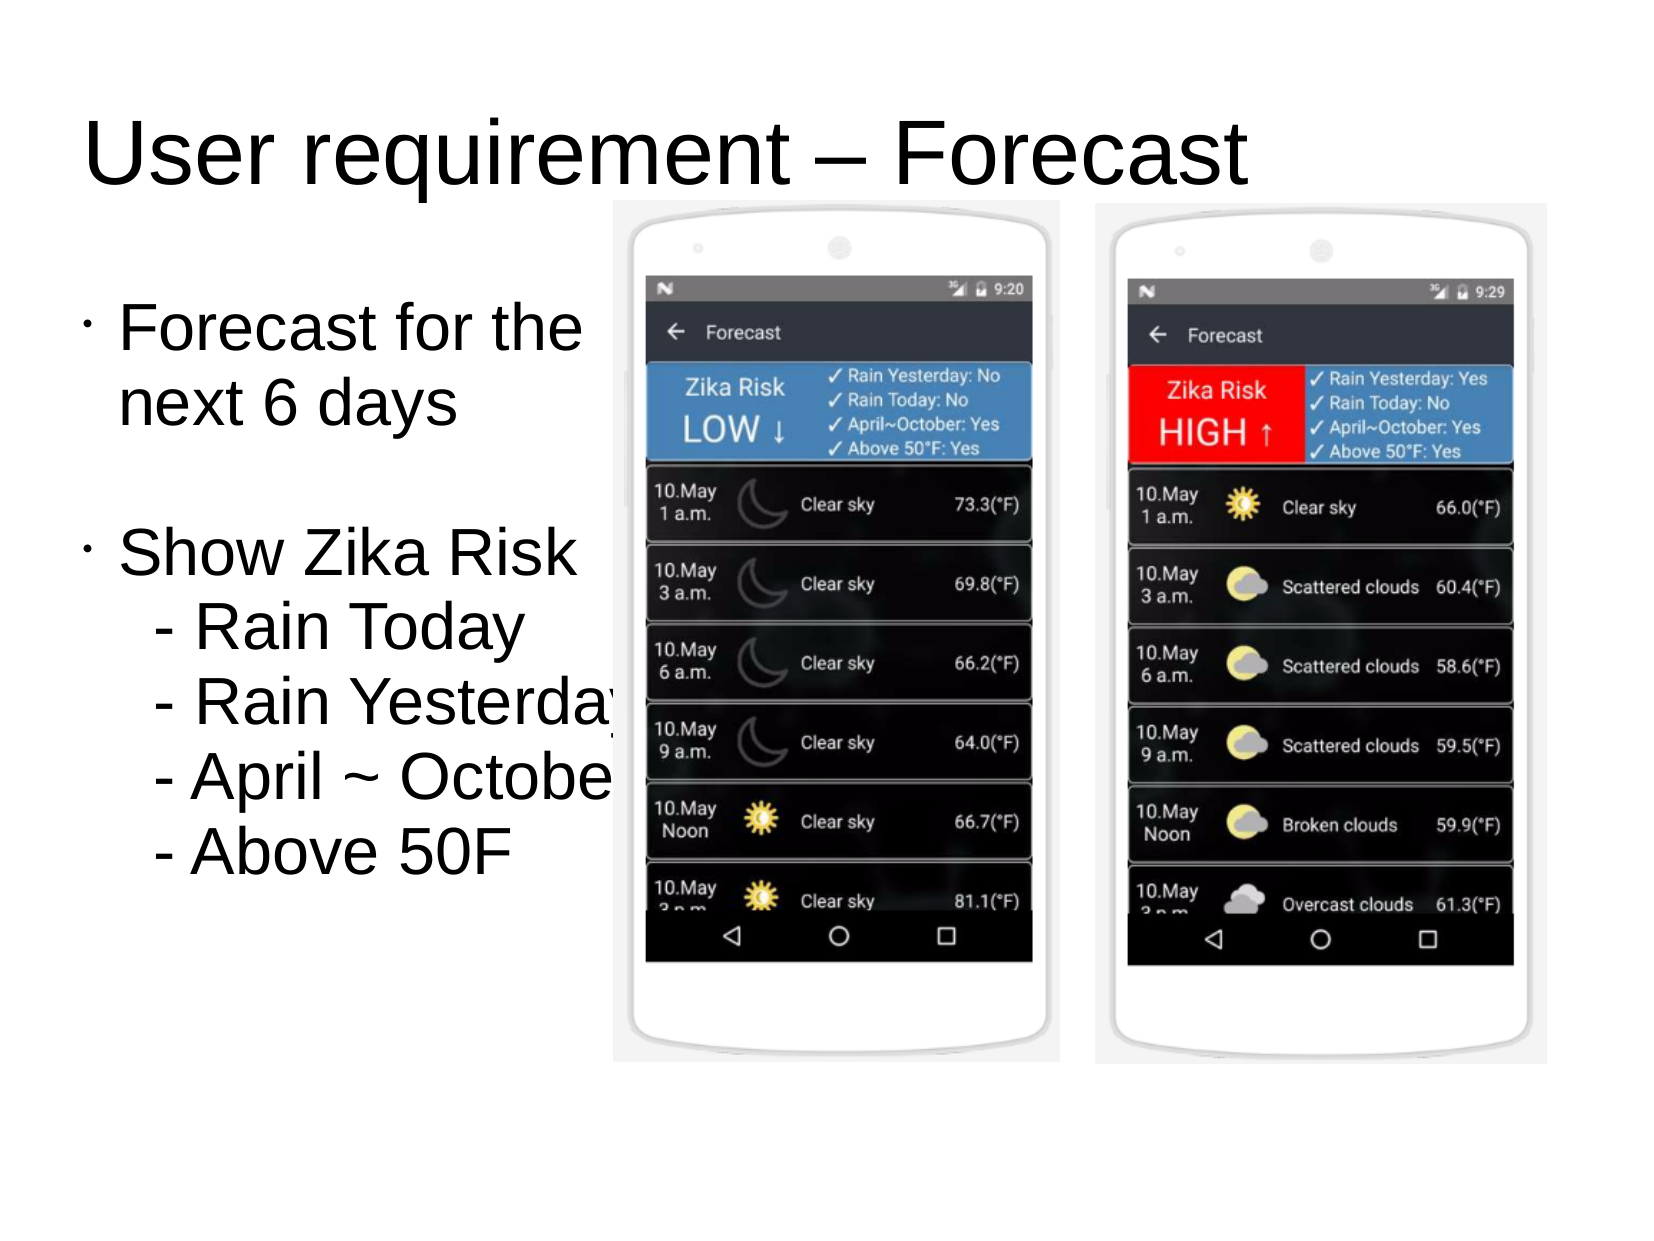

# User requirement – Forecast
Forecast for the next 6 days
Show Zika Risk
- Rain Today
- Rain Yesterday
- April ~ October
- Above 50F